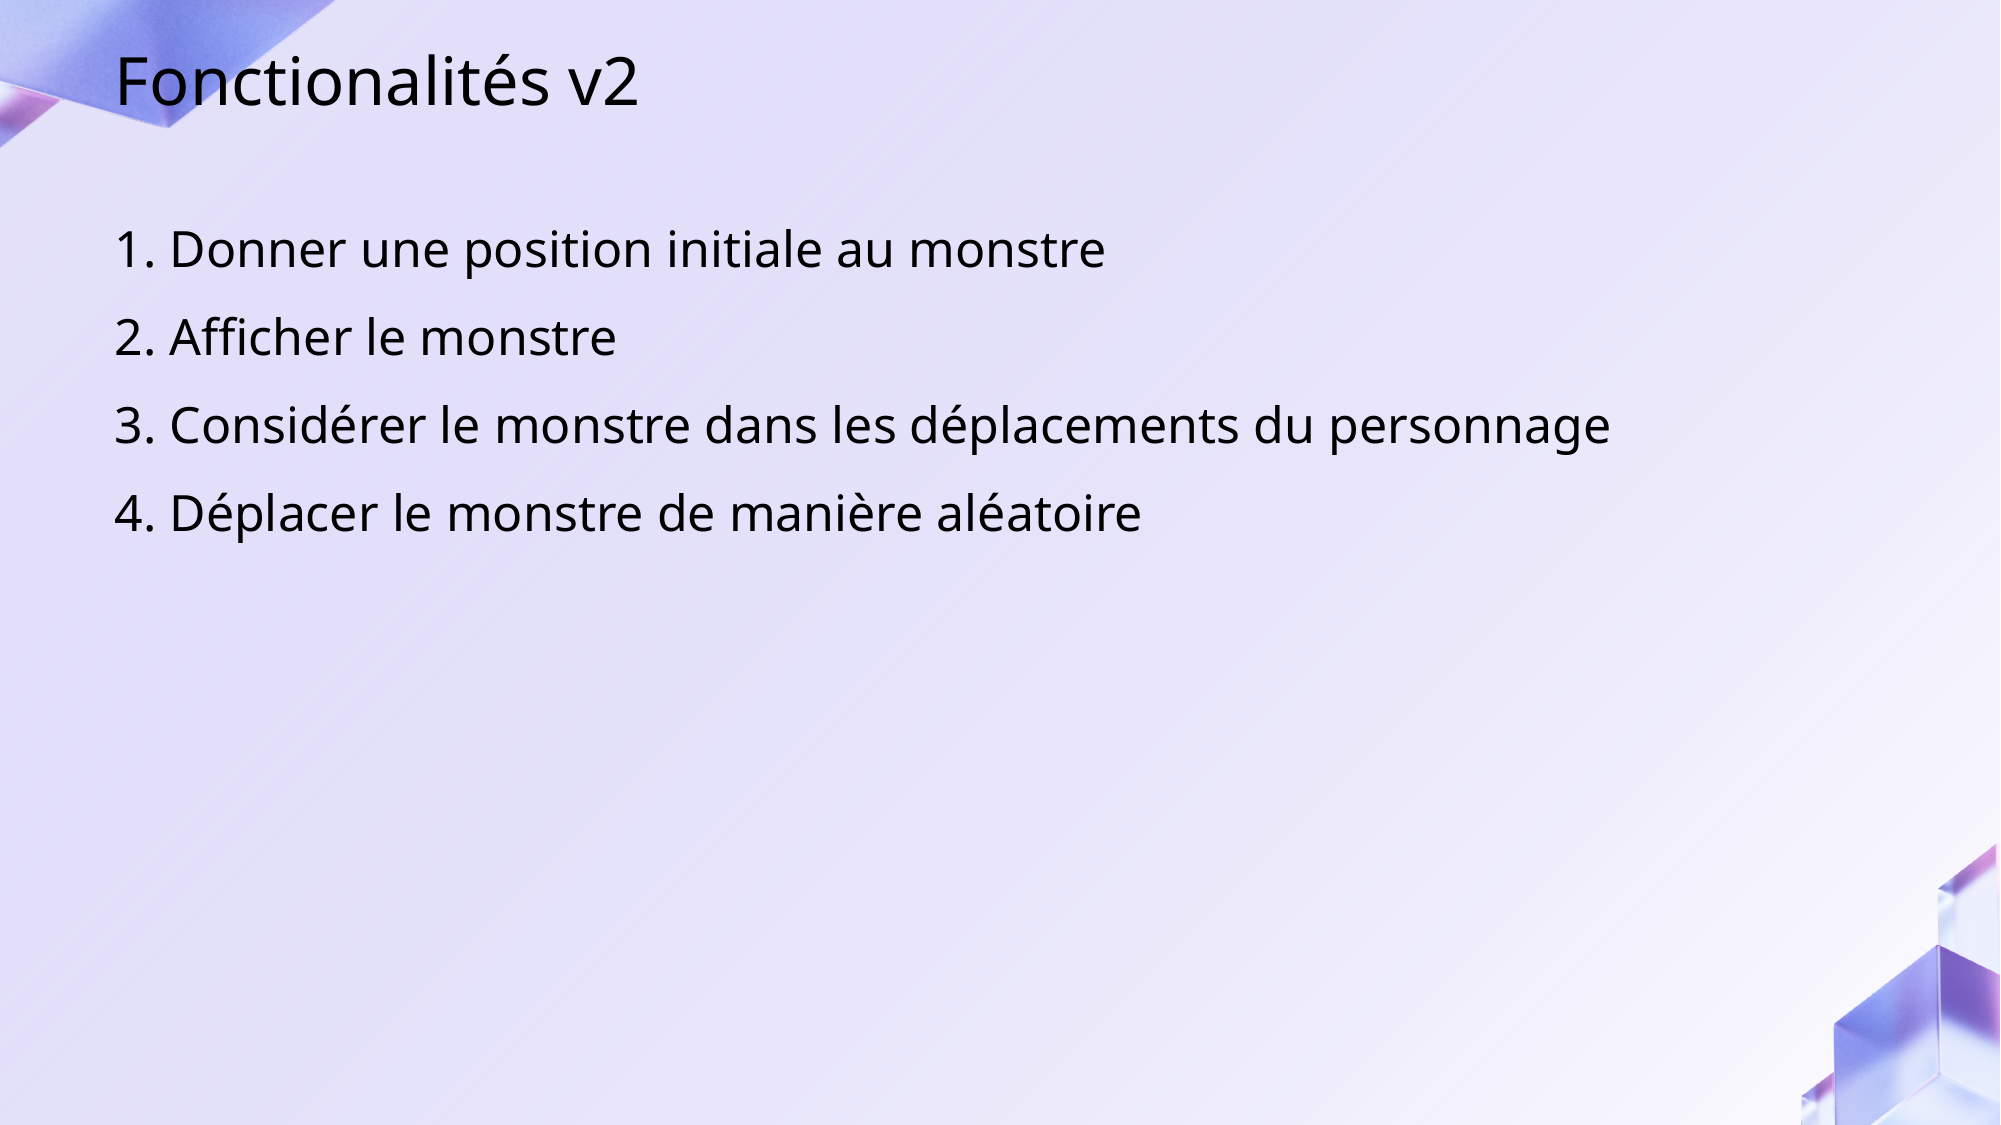

Fonctionalités v2
1. Donner une position initiale au monstre
2. Afficher le monstre
3. Considérer le monstre dans les déplacements du personnage
4. Déplacer le monstre de manière aléatoire